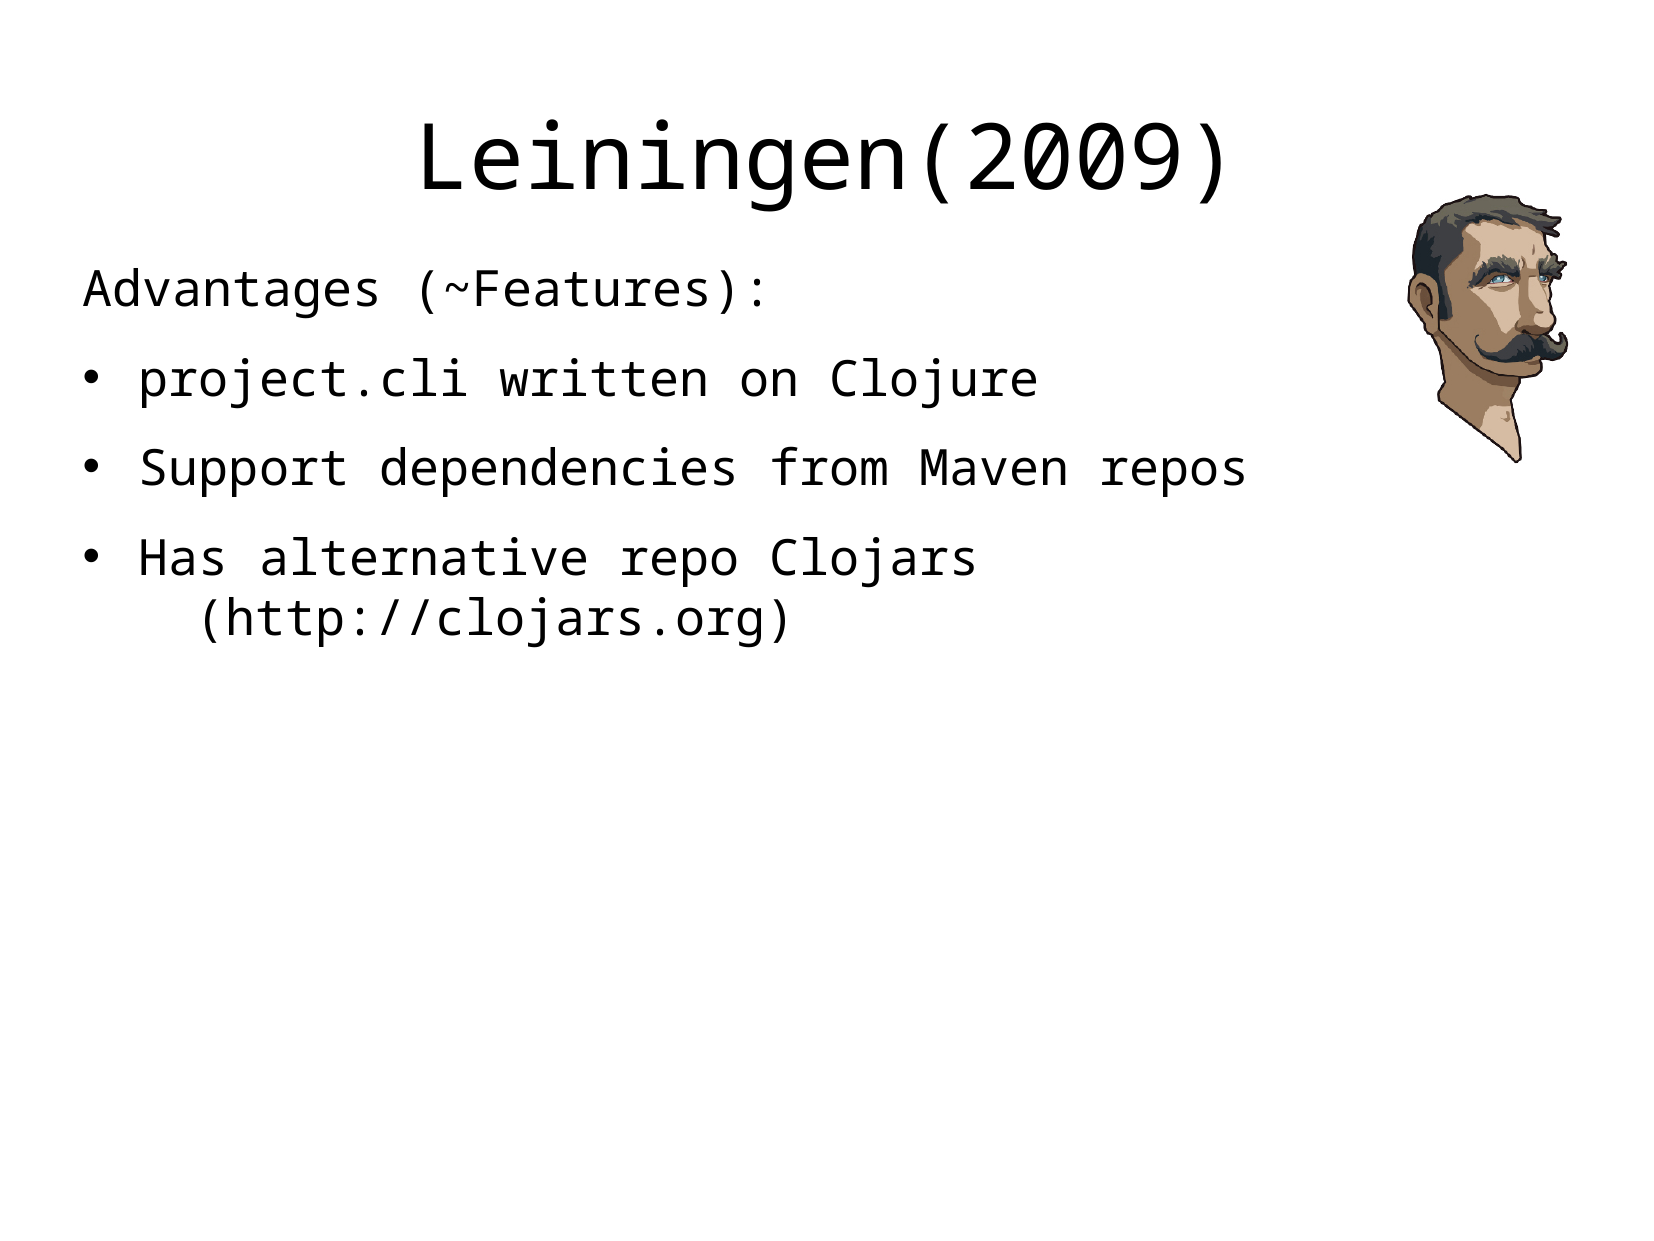

# Leiningen(2009)
Advantages (~Features):
project.cli written on Clojure
Support dependencies from Maven repos
Has alternative repo Clojars (http://clojars.org)